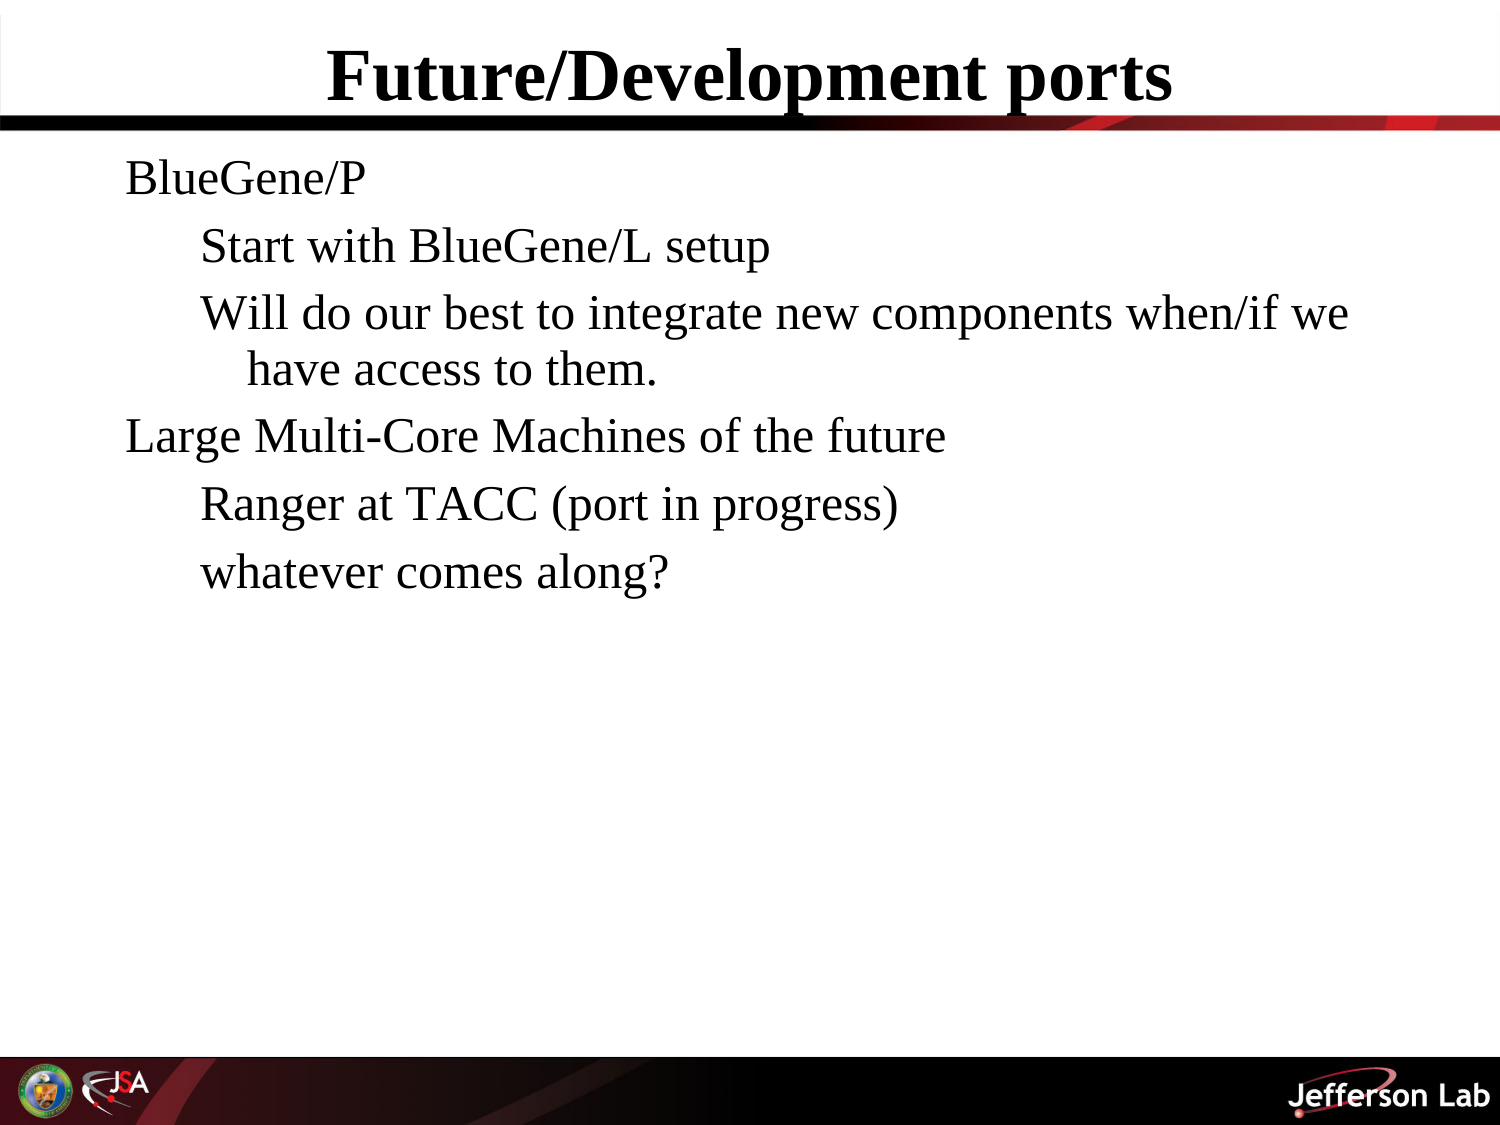

# Future/Development ports
BlueGene/P
Start with BlueGene/L setup
Will do our best to integrate new components when/if we have access to them.
Large Multi-Core Machines of the future
Ranger at TACC (port in progress)
whatever comes along?